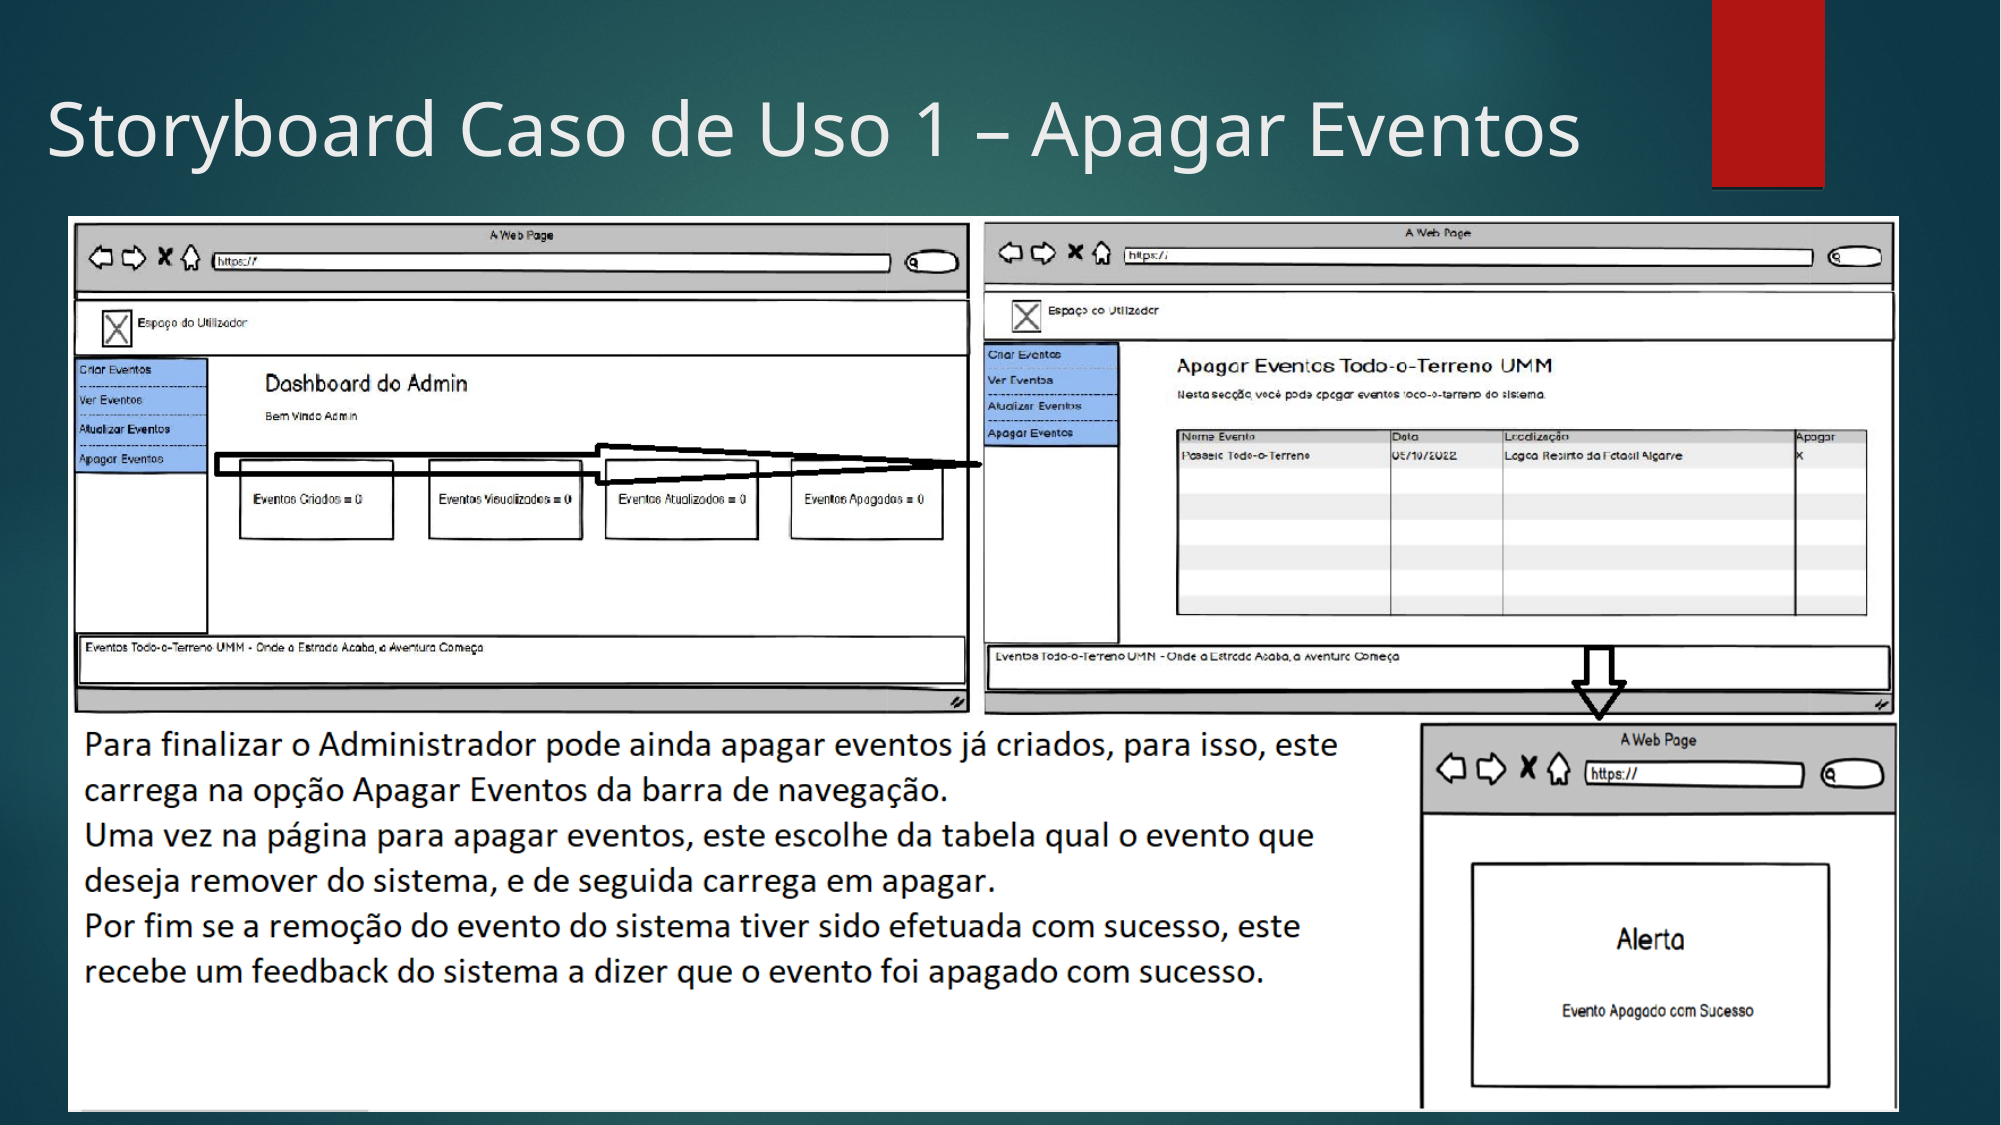

# Storyboard Caso de Uso 1 – Apagar Eventos